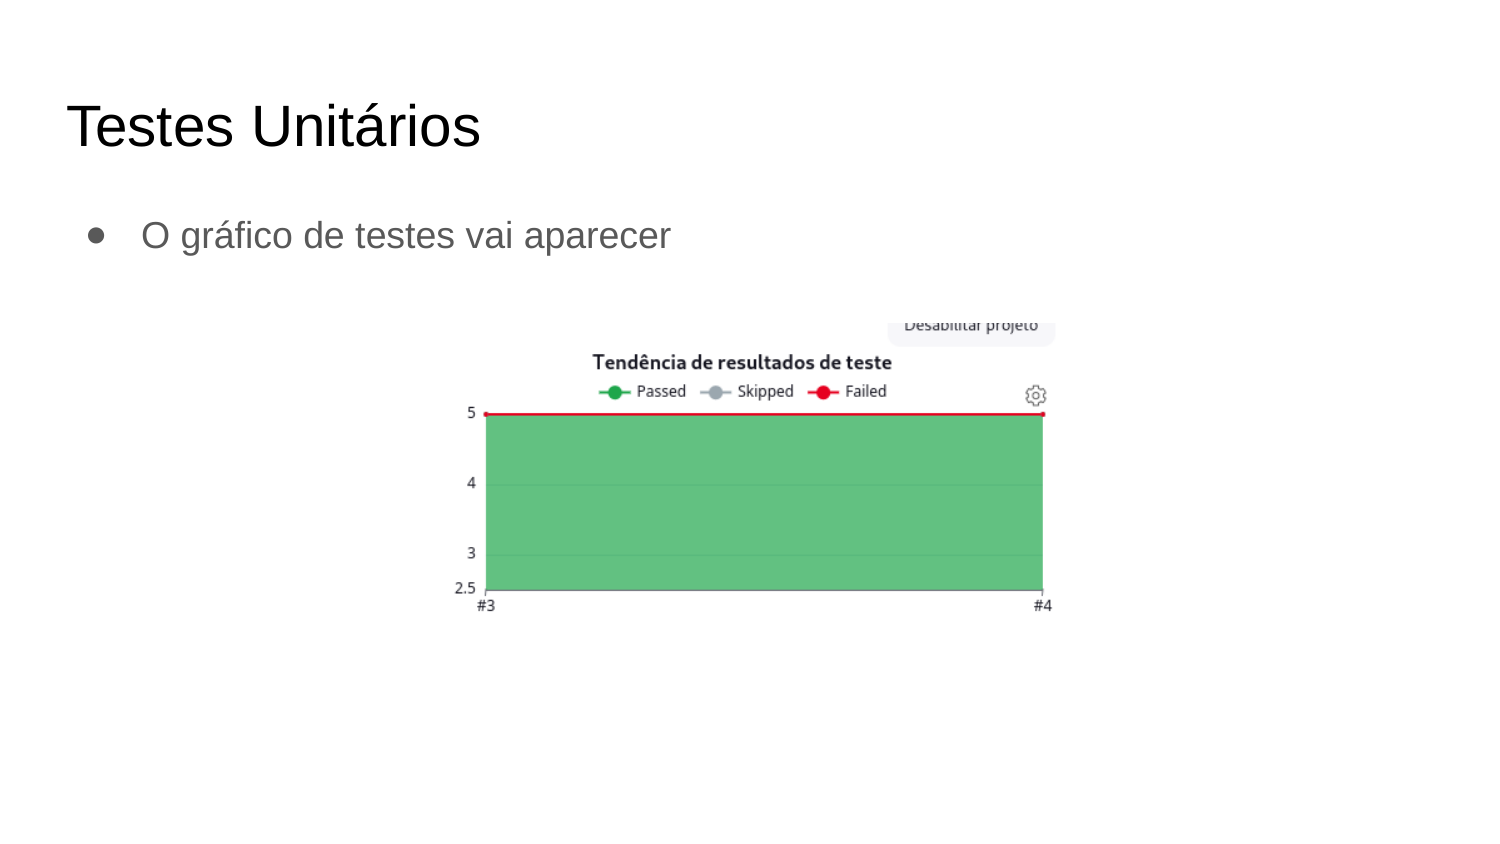

# Testes Unitários
O gráfico de testes vai aparecer